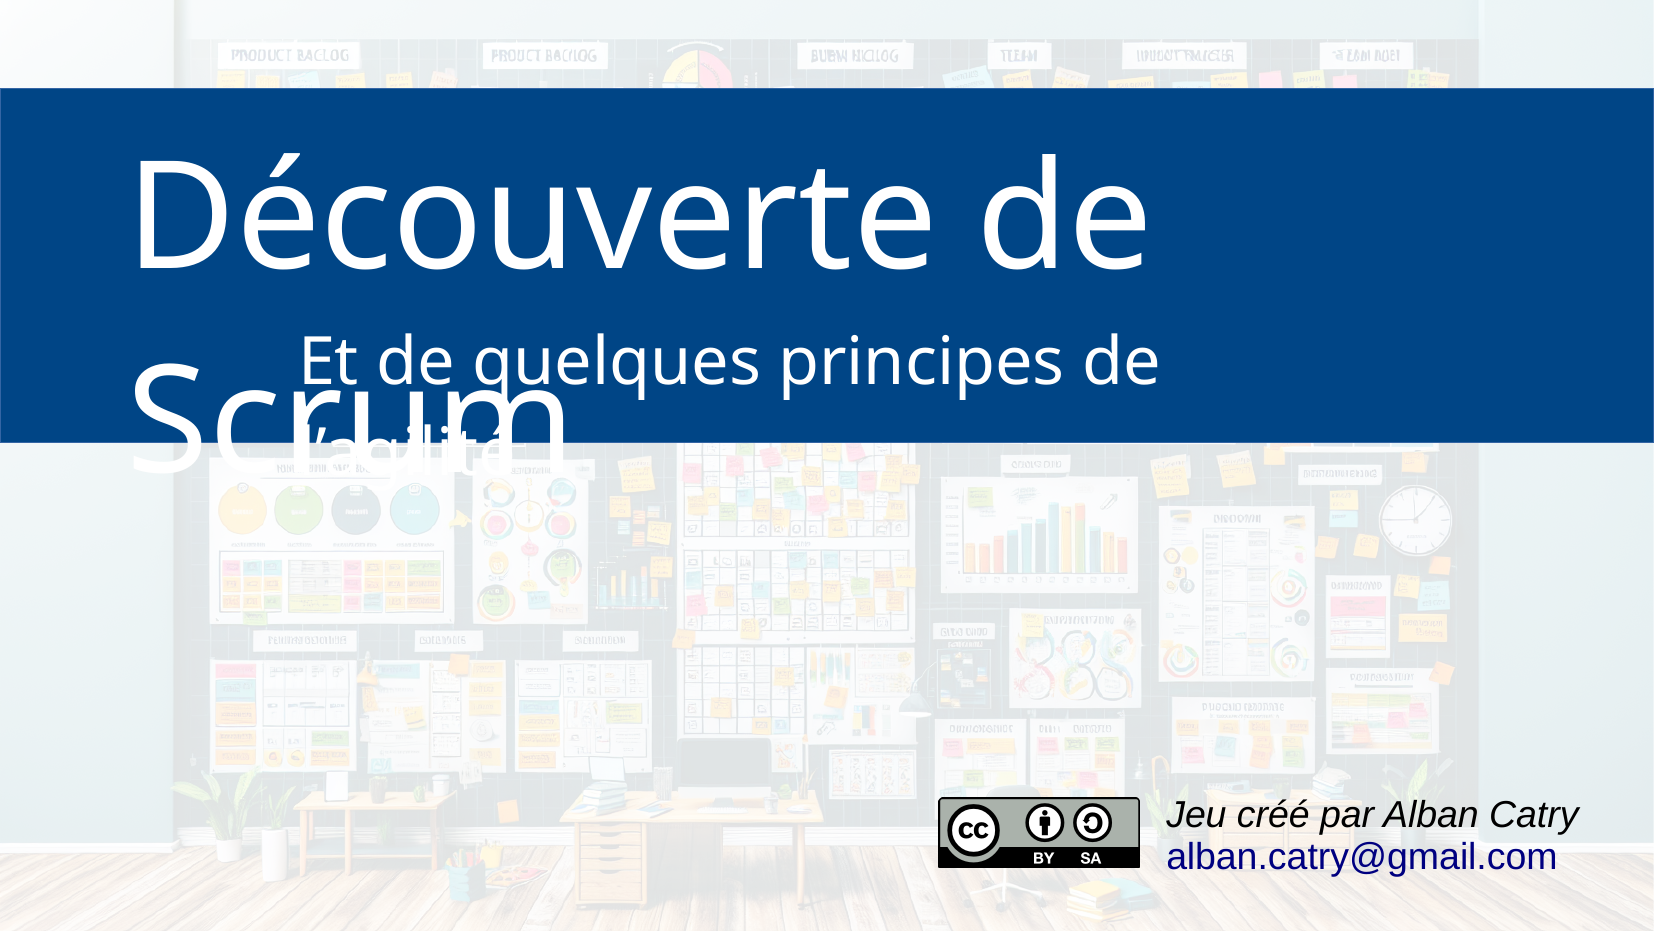

Découverte de Scrum
Et de quelques principes de l’agilité
Jeu créé par Alban Catry
alban.catry@gmail.com